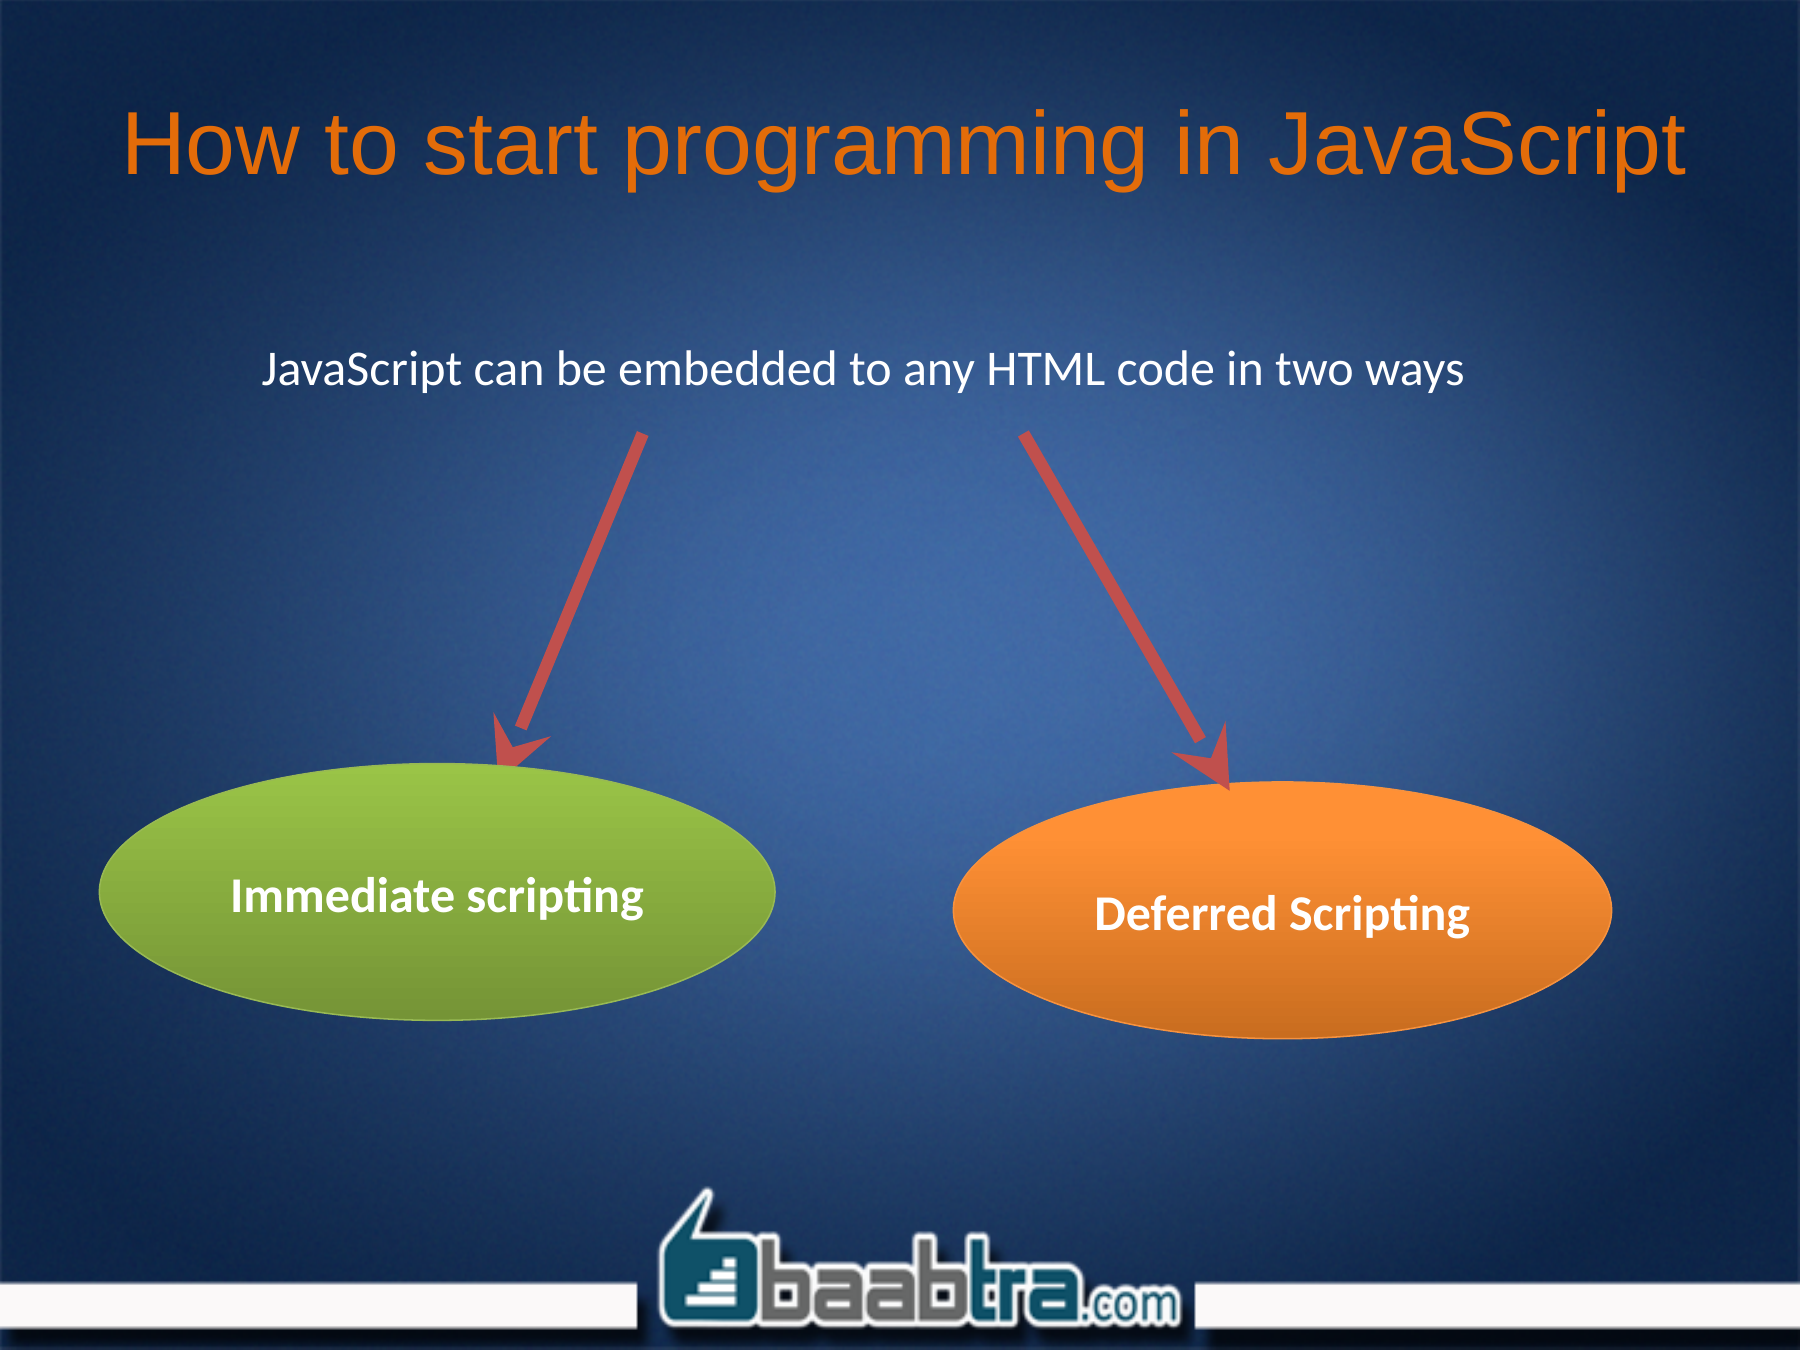

How to start programming in JavaScript
 JavaScript can be embedded to any HTML code in two ways
Immediate scripting
Deferred Scripting